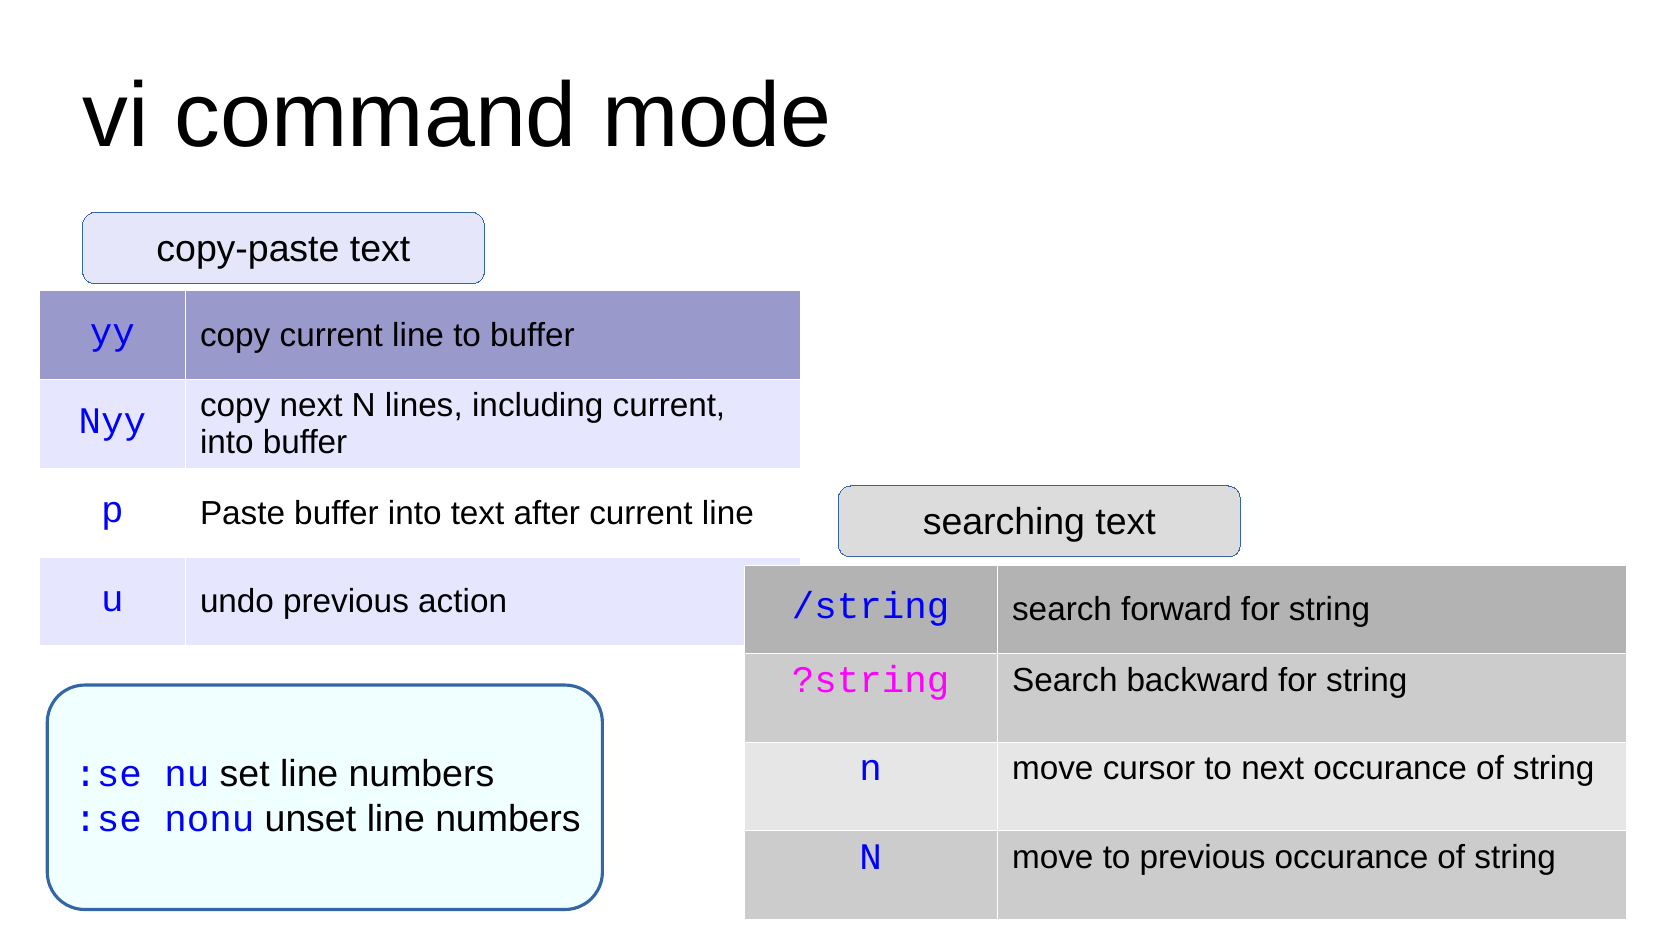

# vi command mode
copy-paste text
| yy | copy current line to buffer |
| --- | --- |
| Nyy | copy next N lines, including current, into buffer |
| p | Paste buffer into text after current line |
| u | undo previous action |
searching text
| /string | search forward for string |
| --- | --- |
| ?string | Search backward for string |
| n | move cursor to next occurance of string |
| N | move to previous occurance of string |
:se nu set line numbers
:se nonu unset line numbers